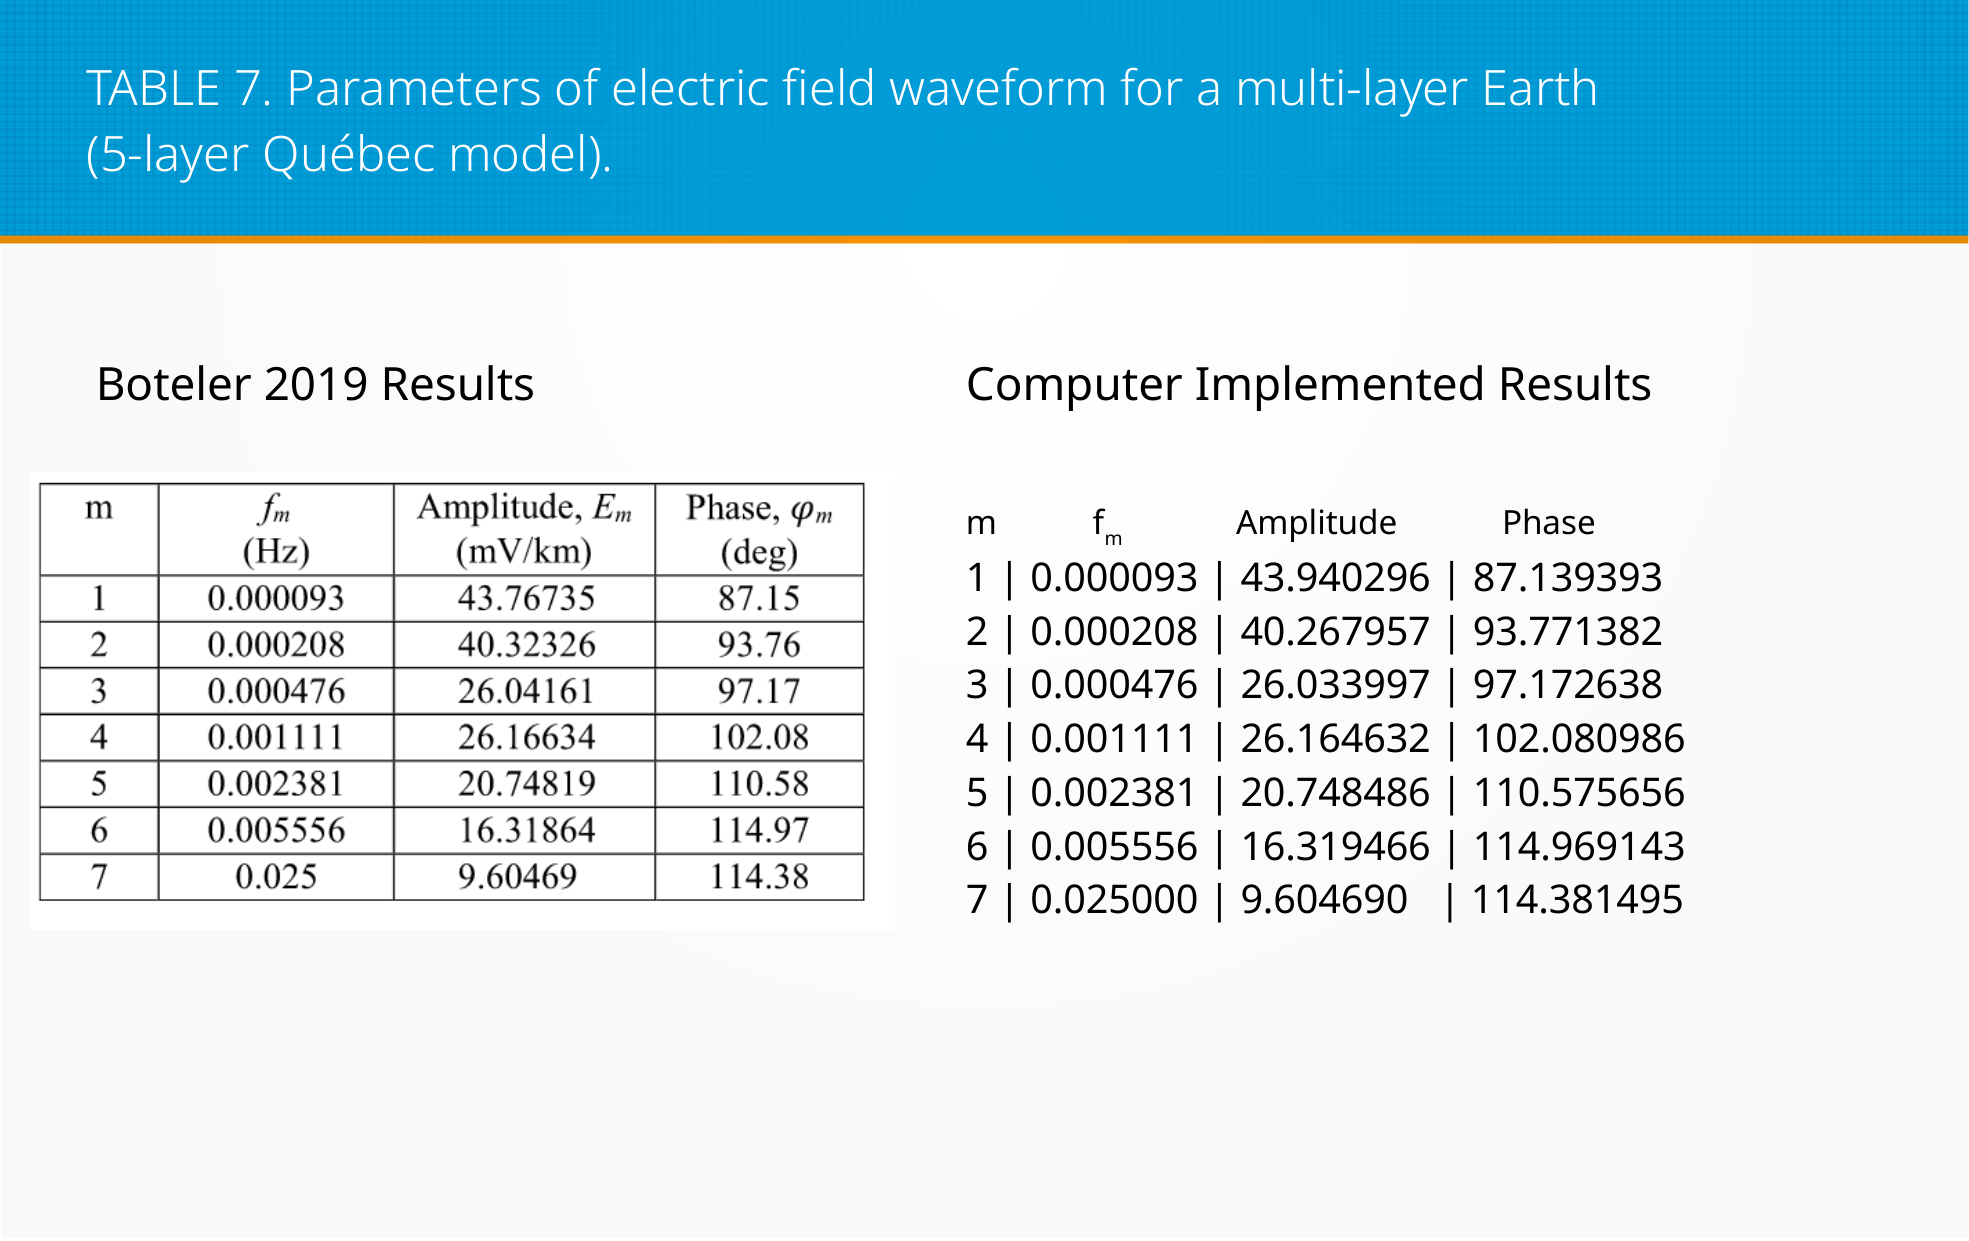

# TABLE 7. Parameters of electric field waveform for a multi-layer Earth (5-layer Québec model).
1 | 0.000093 | 43.940296 | 87.139393
2 | 0.000208 | 40.267957 | 93.771382
3 | 0.000476 | 26.033997 | 97.172638
4 | 0.001111 | 26.164632 | 102.080986
5 | 0.002381 | 20.748486 | 110.575656
6 | 0.005556 | 16.319466 | 114.969143
7 | 0.025000 | 9.604690 | 114.381495
Boteler 2019 Results
Computer Implemented Results
m fm Amplitude Phase